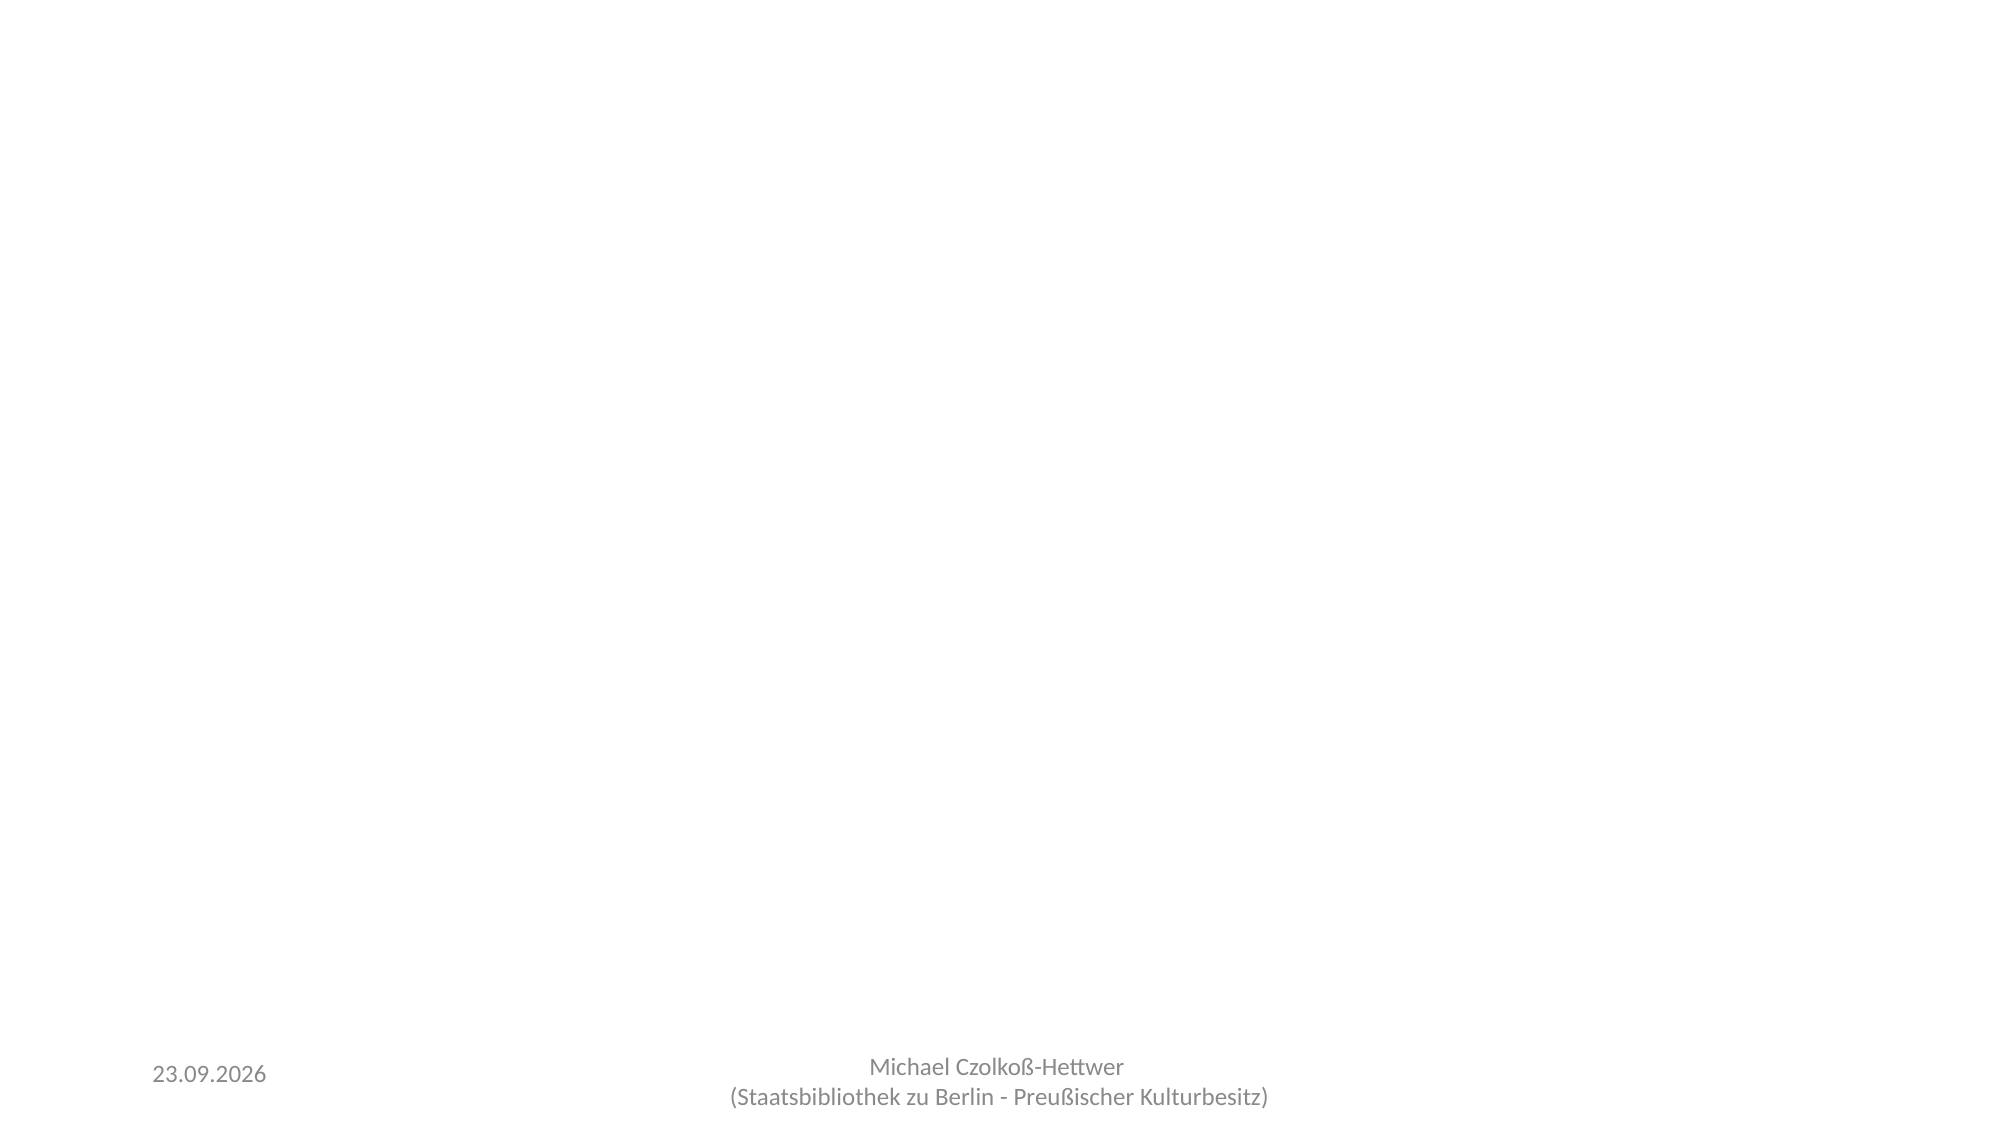

# Ausblick: Quellenkritik im digitalen Zeitalter
„Es entstehen (…) allenthalben Forschungsdaten, über deren Genese, Autorschaft und Intention die Nutzer oft wenig wissen: Digitalisate, originär digitale Quellen, Sammlungen von (Massen-)Daten, Online-Findmittel und -Kataloge oder auch verschiedene Versionen von Forschungsergebnissen von Vorträgen über digitale Reviews von Manuskriptfassungen durch mehrere Personen und pre-print Dateien bis zu ‚lebendigen′, d. h. (un-)regelmäßig angepassten elektronischen Publikationen. Der generische Begriff ‚Daten′ für die digitale Repräsentation bislang voneinander geschiedener, geordneter Wissensformen, wie Quellentext, Manuskript, Edition, Zeitschriftenaufsatz, Buch, Artefakt, Fotografie, Audio- und Filmaufnahme, zeigt an, dass Materialität, Herstellungsprozess und Verwendung sowohl der Objekte als auch ihrer Repräsentationen in der digitalen Welt zu verschwimmen beginnen. Hier muss eine digitale Quellenkritik ansetzen.“
Paulmann / Schlotheuber 2020, S. 11.
Michael Czolkoß-Hettwer
(Staatsbibliothek zu Berlin - Preußischer Kulturbesitz)